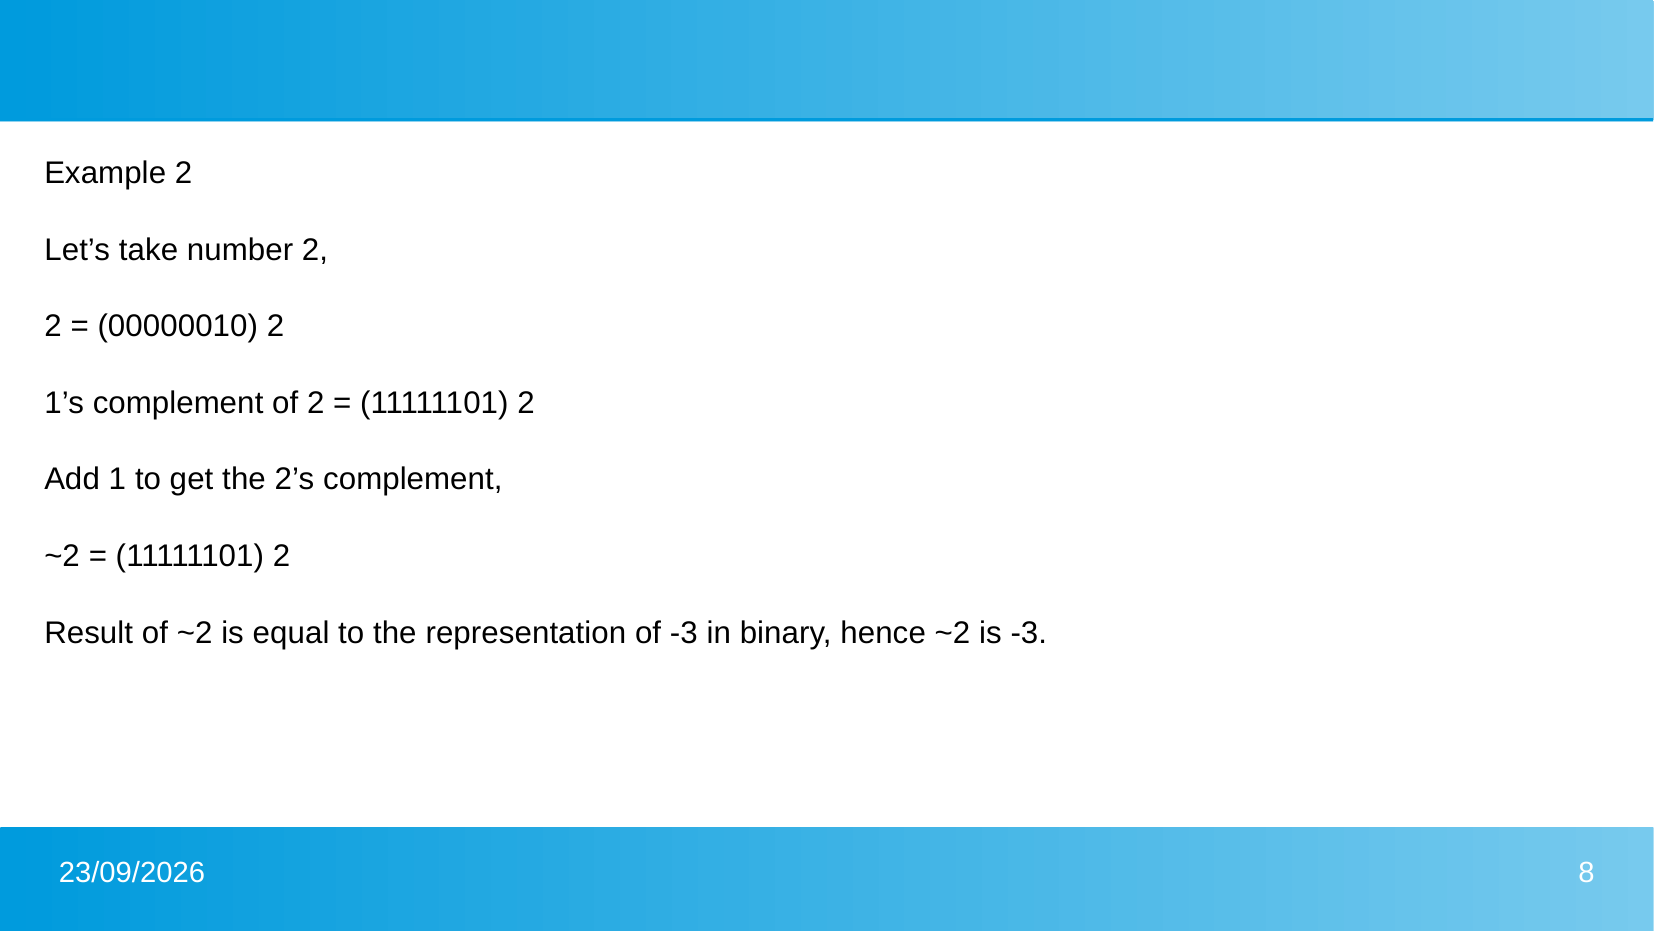

#
Example 2
Let’s take number 2,
2 = (00000010) 2
1’s complement of 2 = (11111101) 2
Add 1 to get the 2’s complement,
~2 = (11111101) 2
Result of ~2 is equal to the representation of -3 in binary, hence ~2 is -3.
8